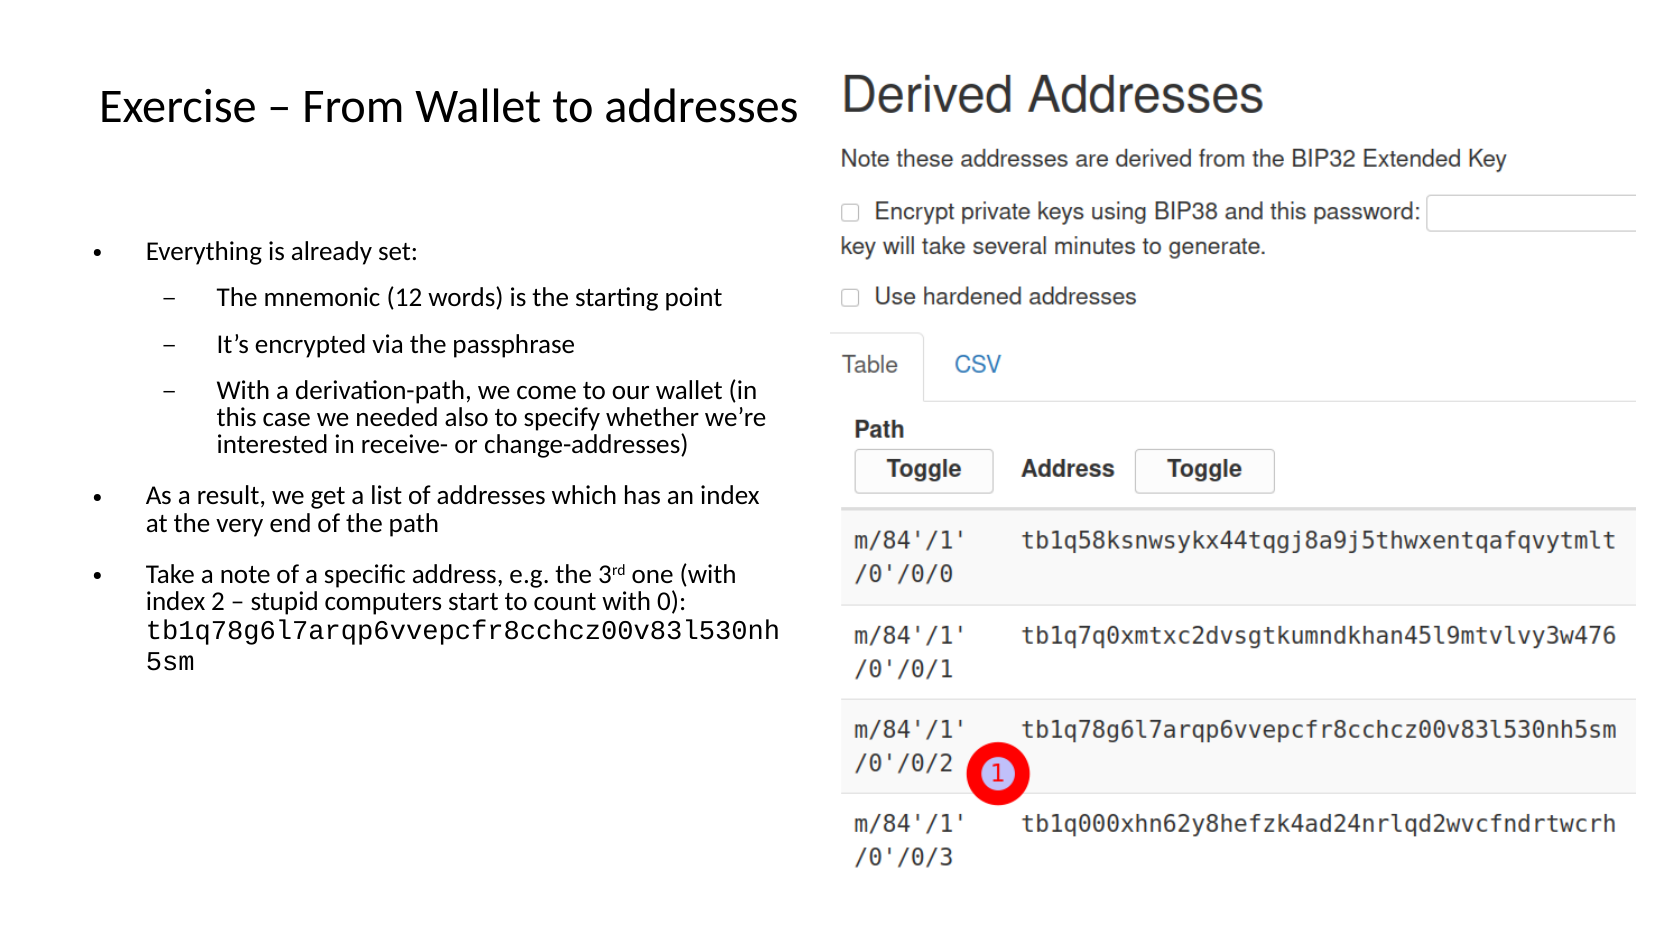

# Exercise – From Wallet to addresses
Everything is already set:
The mnemonic (12 words) is the starting point
It’s encrypted via the passphrase
With a derivation-path, we come to our wallet (in this case we needed also to specify whether we’re interested in receive- or change-addresses)
As a result, we get a list of addresses which has an index at the very end of the path
Take a note of a specific address, e.g. the 3rd one (with index 2 – stupid computers start to count with 0):
tb1q78g6l7arqp6vvepcfr8cchcz00v83l530nh5sm